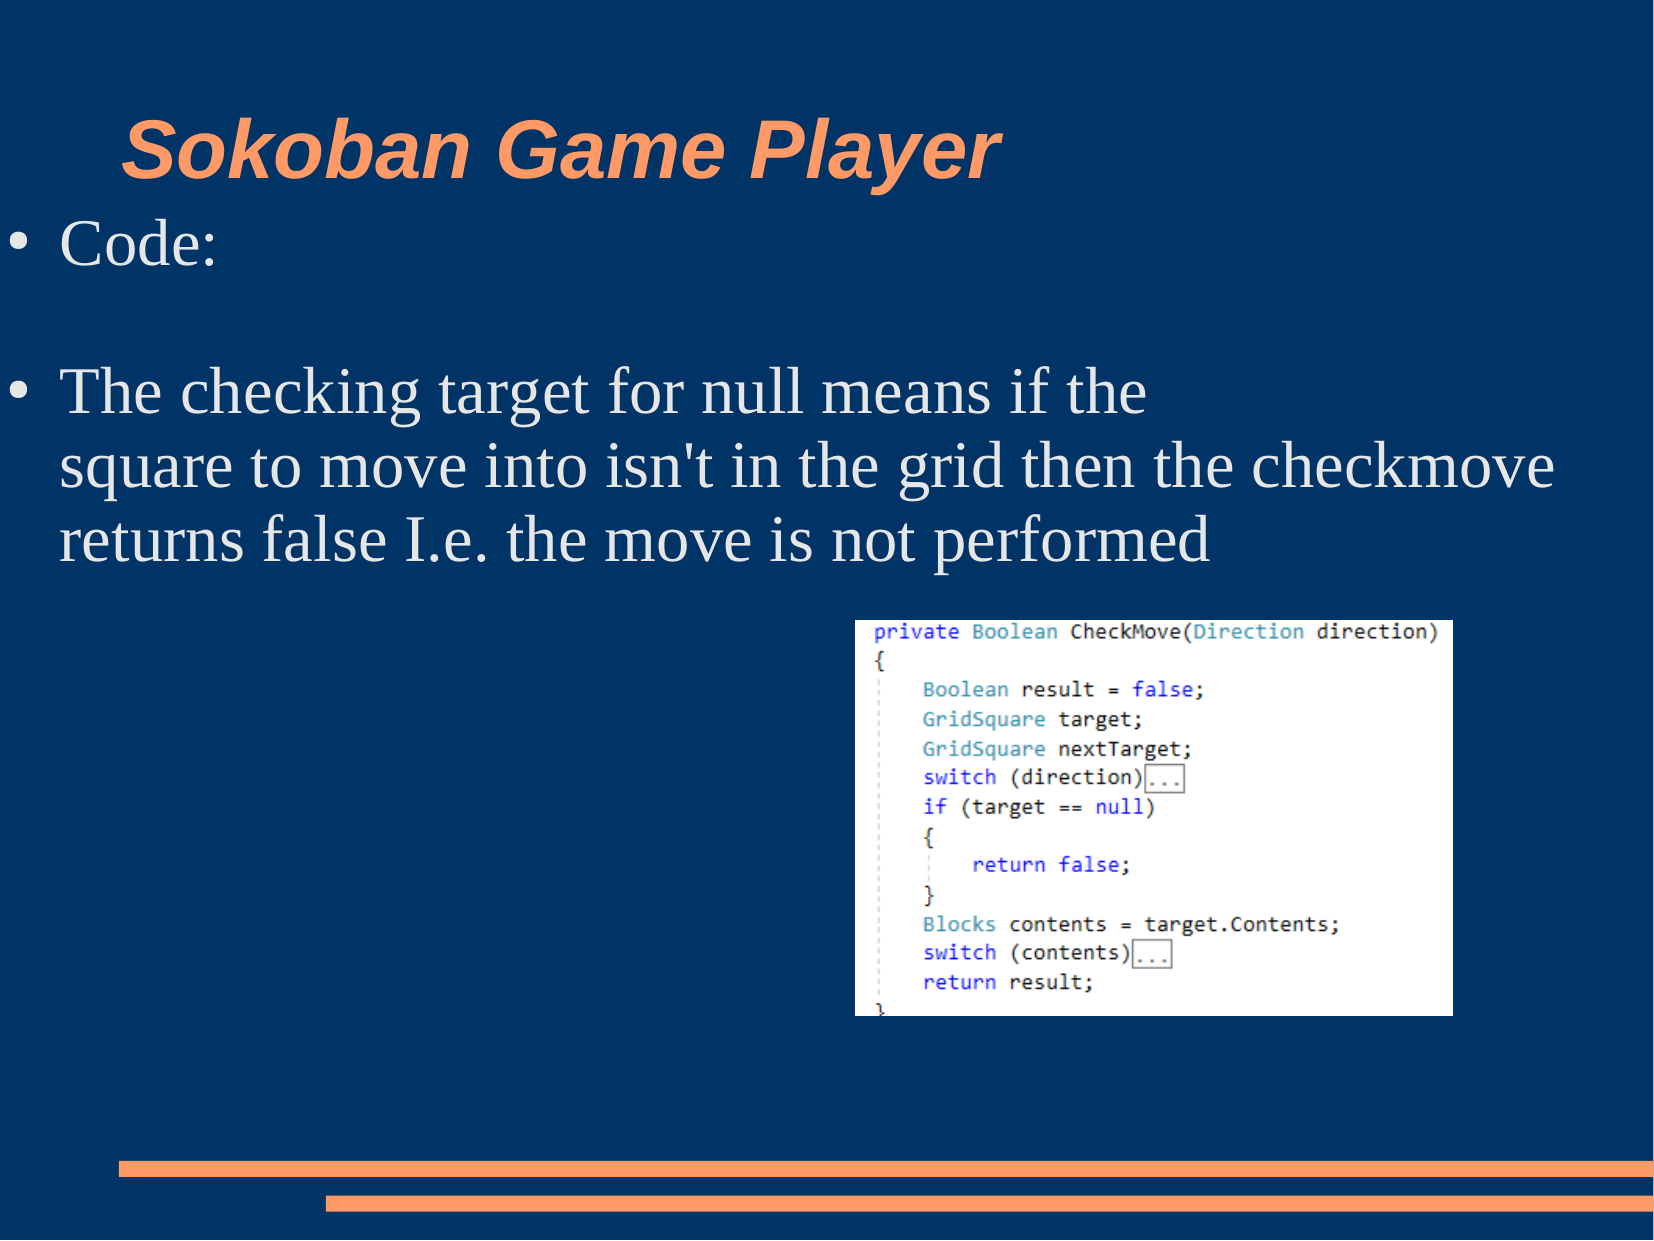

# Sokoban Game Player
Code:
The checking target for null means if the
square to move into isn't in the grid then the checkmove
returns false I.e. the move is not performed